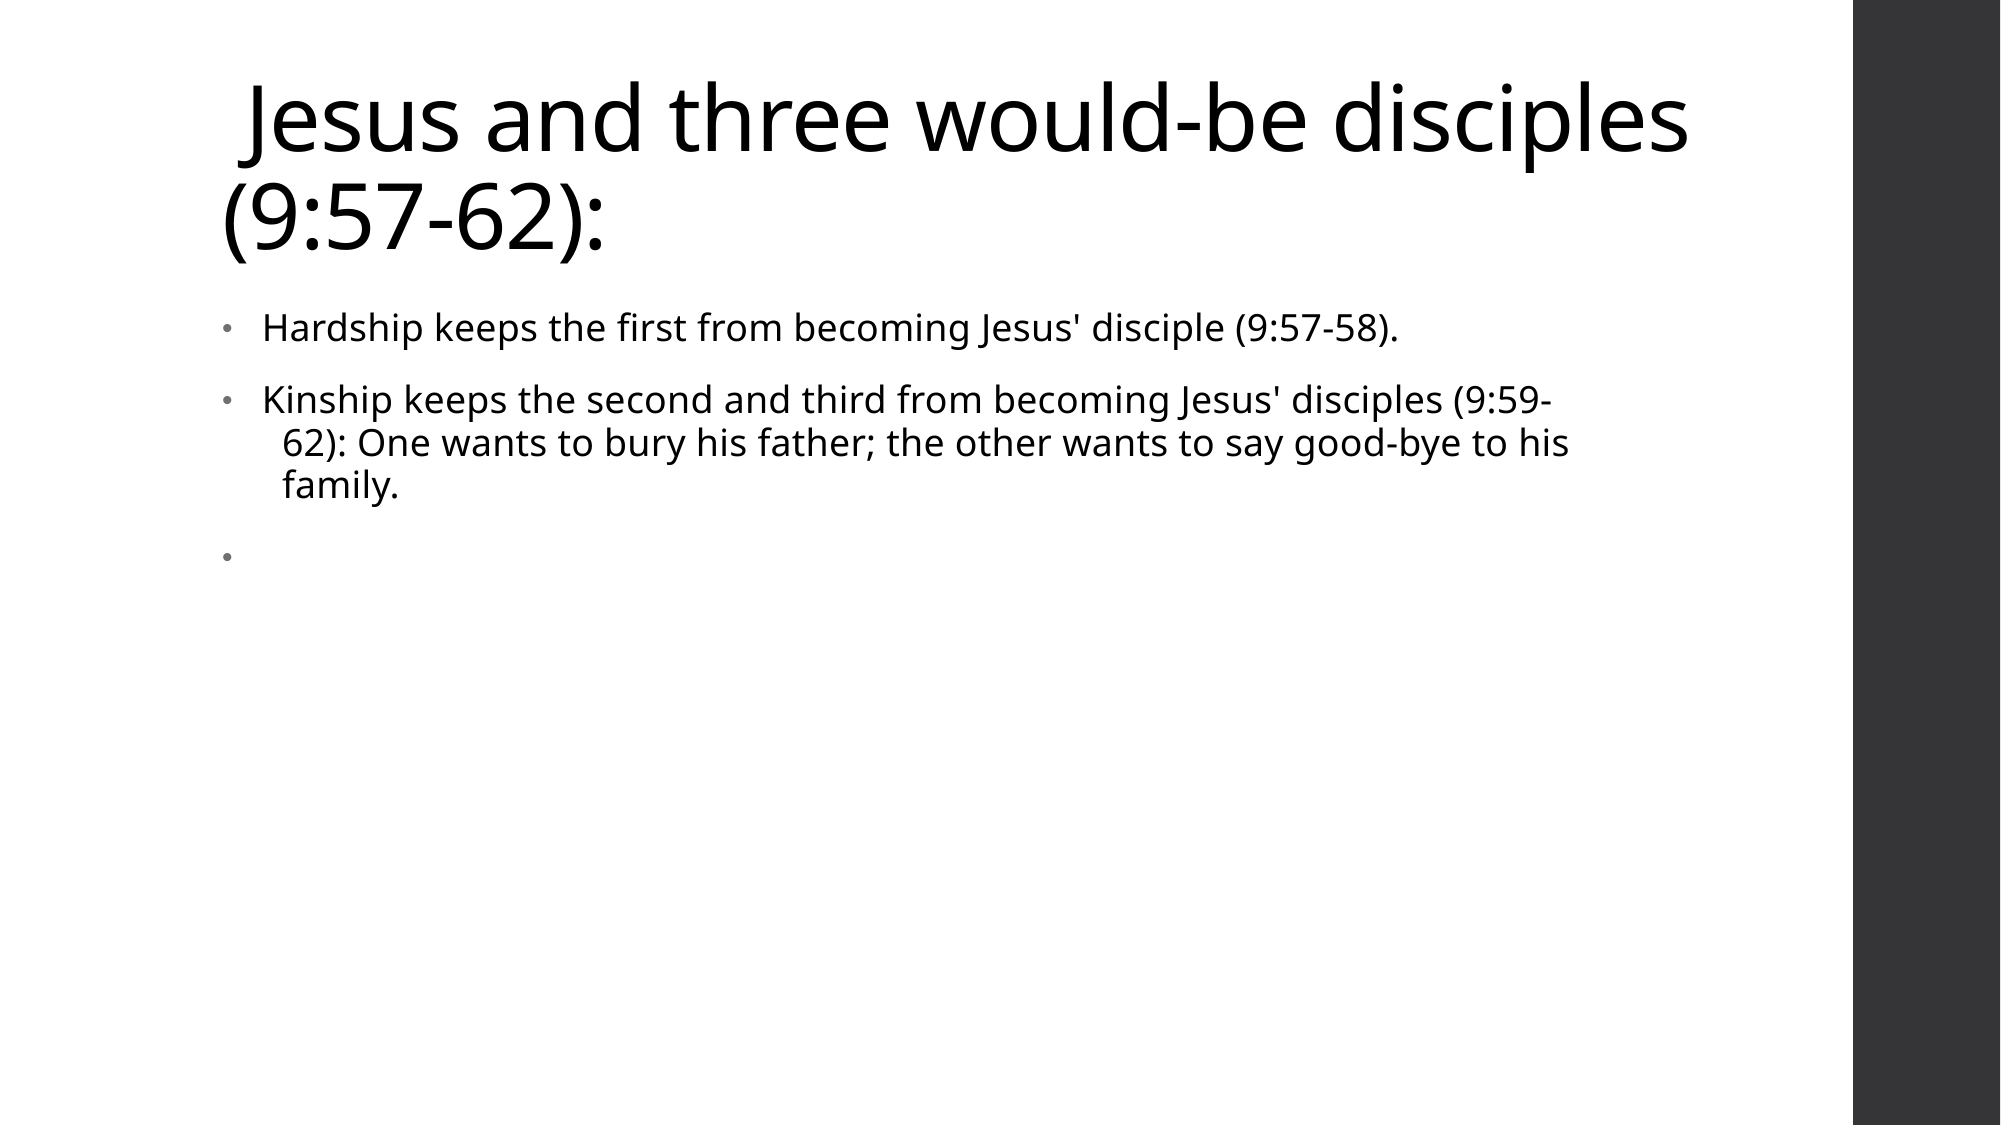

# Jesus and three would-be disciples (9:57-62):
 Hardship keeps the first from becoming Jesus' disciple (9:57-58).
 Kinship keeps the second and third from becoming Jesus' disciples (9:59-62): One wants to bury his father; the other wants to say good-bye to his family.